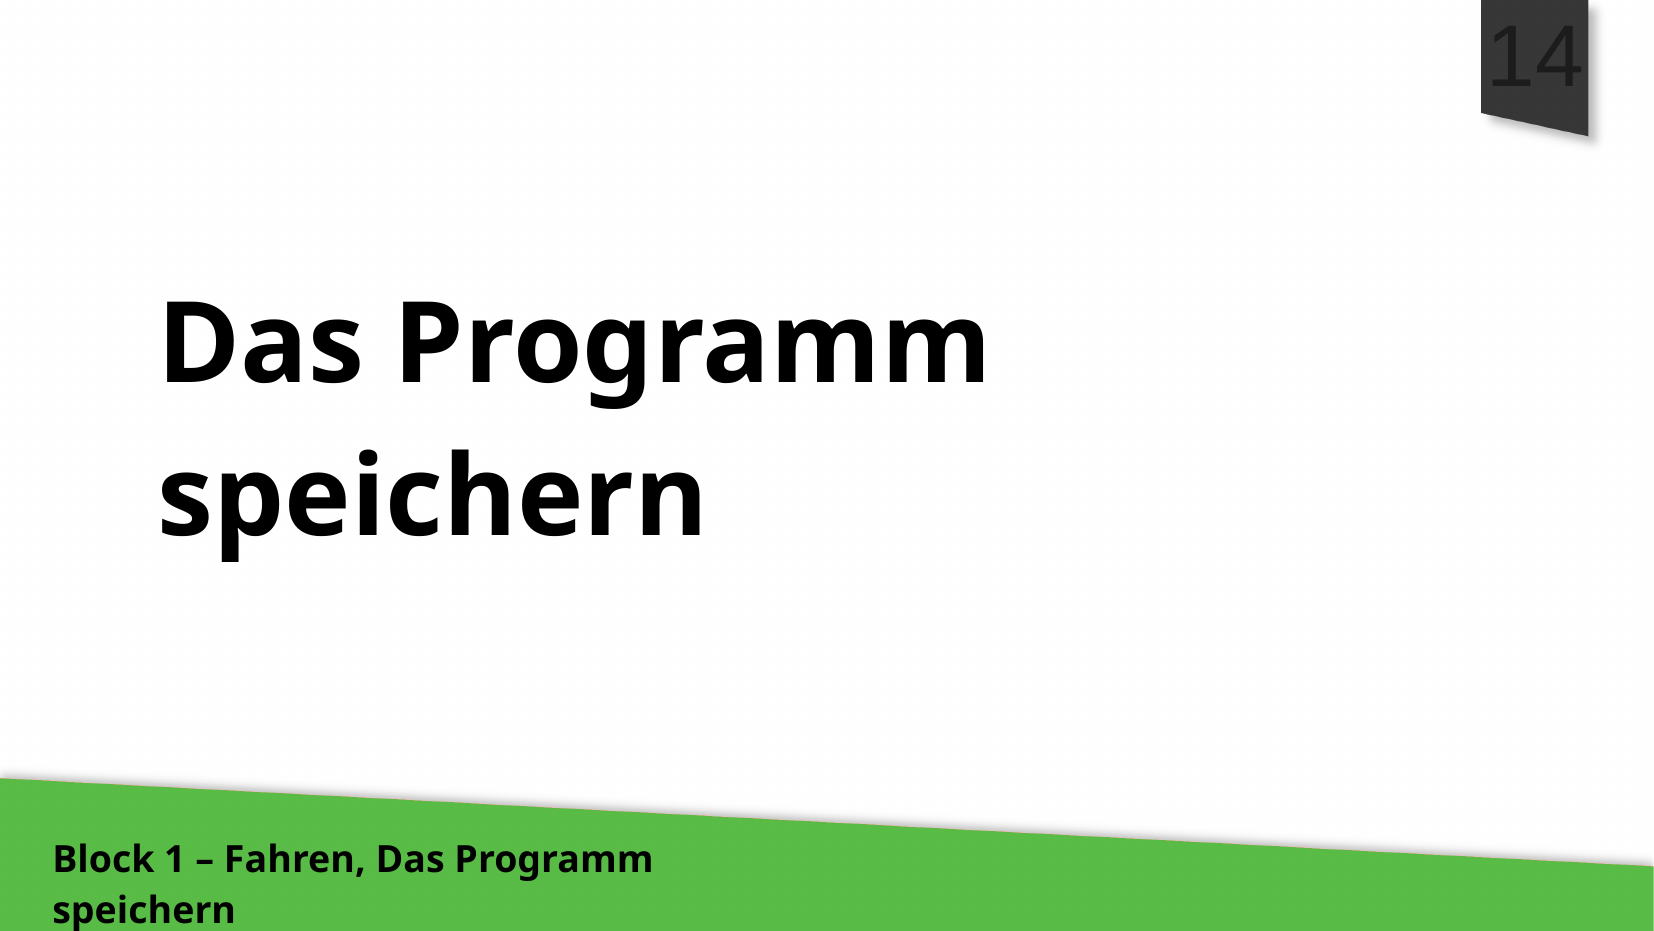

# Das Programm speichern
Block 1 – Fahren, Das Programm speichern